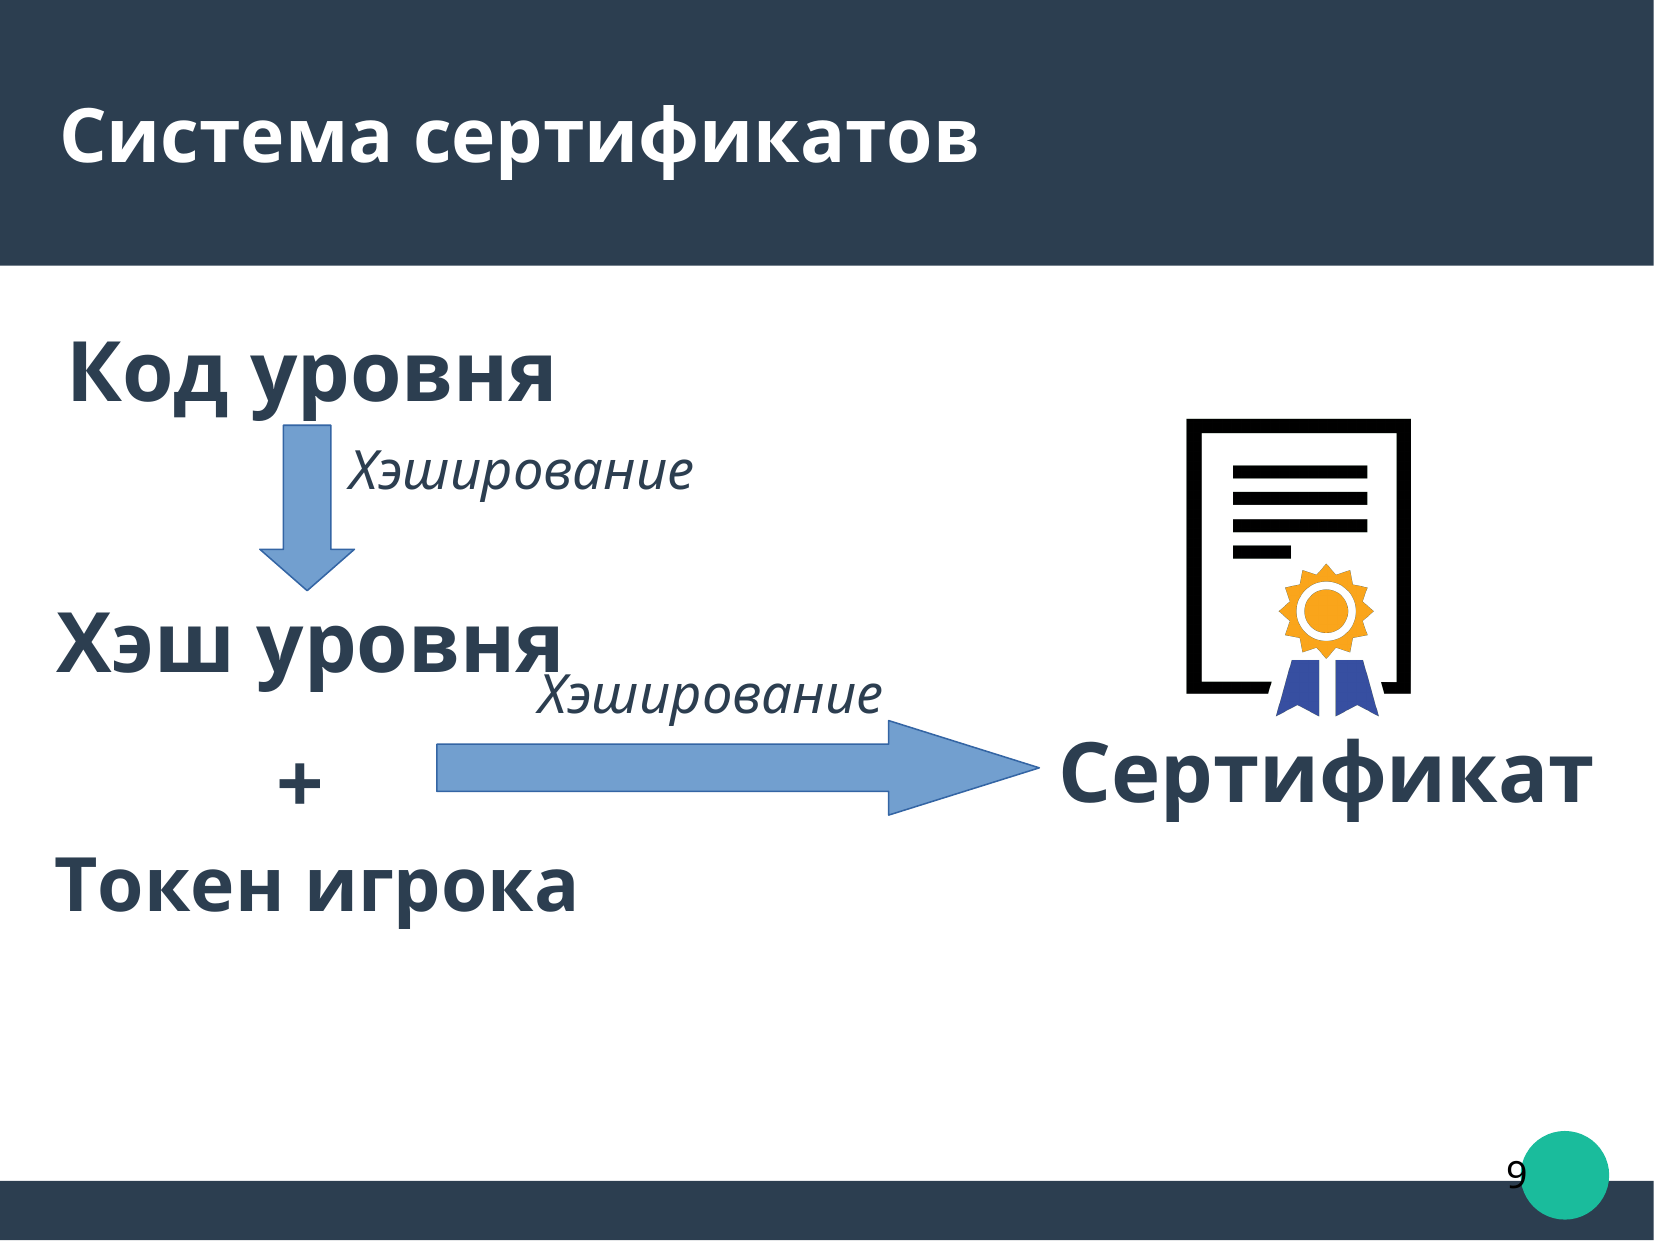

# Система сертификатов
Код уровня
Хэширование
Хэш уровня
+
Хэширование
Сертификат
Токен игрока
9